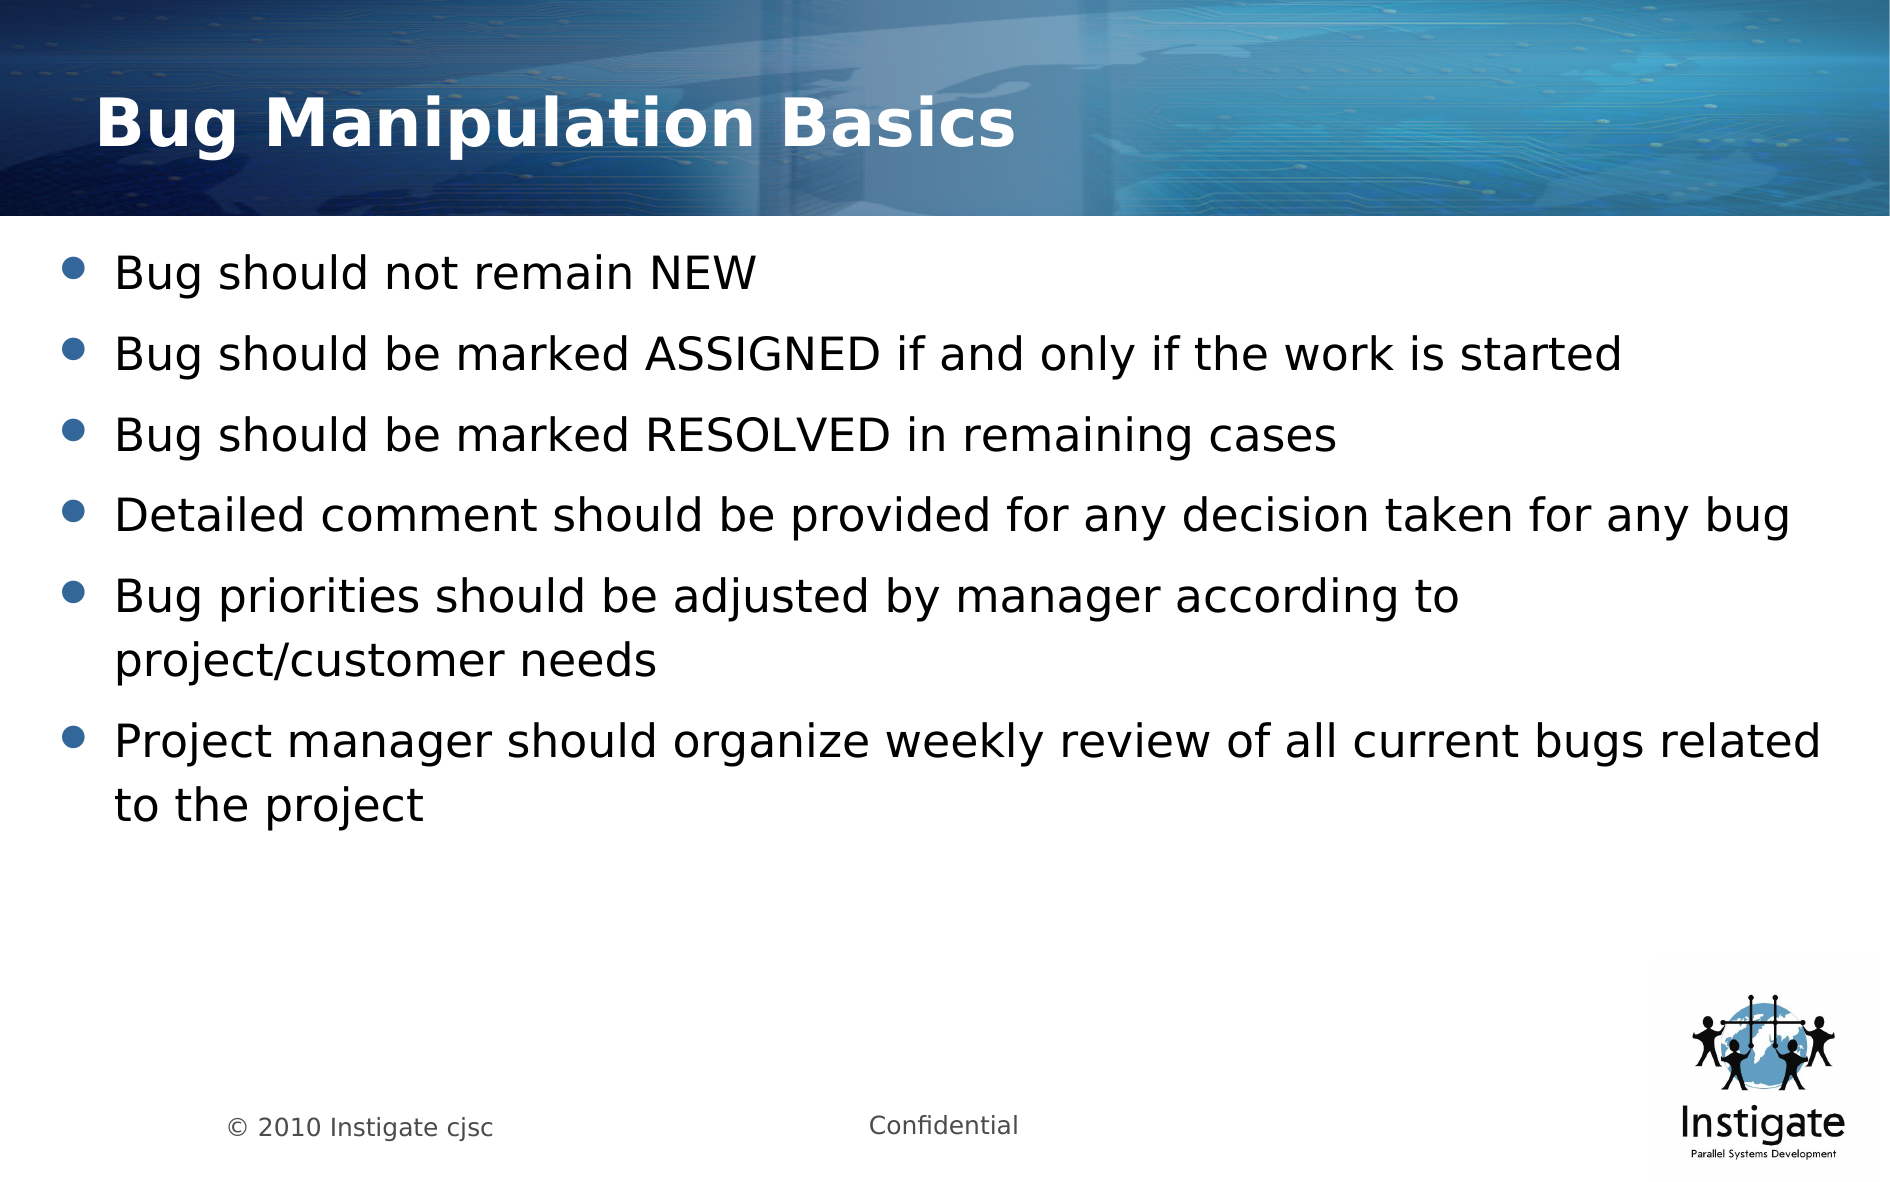

# Bug Manipulation Basics
Bug should not remain NEW
Bug should be marked ASSIGNED if and only if the work is started
Bug should be marked RESOLVED in remaining cases
Detailed comment should be provided for any decision taken for any bug
Bug priorities should be adjusted by manager according to project/customer needs
Project manager should organize weekly review of all current bugs related to the project